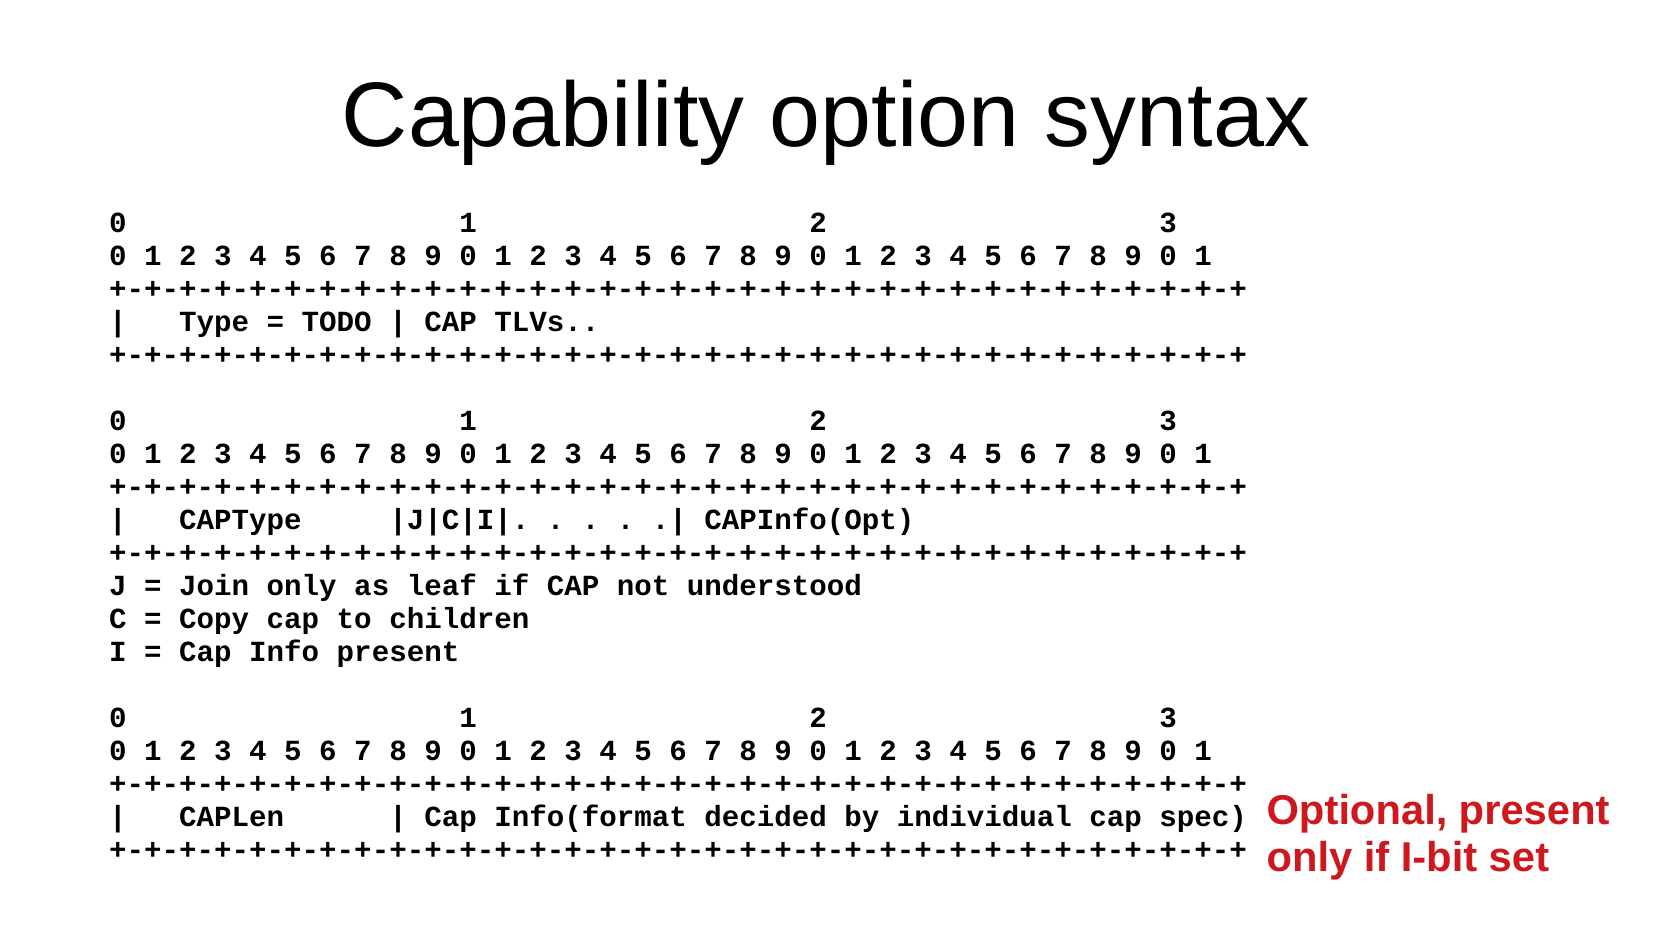

# Capability option syntax
0 1 2 3
0 1 2 3 4 5 6 7 8 9 0 1 2 3 4 5 6 7 8 9 0 1 2 3 4 5 6 7 8 9 0 1
+-+-+-+-+-+-+-+-+-+-+-+-+-+-+-+-+-+-+-+-+-+-+-+-+-+-+-+-+-+-+-+-+
| Type = TODO | CAP TLVs..
+-+-+-+-+-+-+-+-+-+-+-+-+-+-+-+-+-+-+-+-+-+-+-+-+-+-+-+-+-+-+-+-+
0 1 2 3
0 1 2 3 4 5 6 7 8 9 0 1 2 3 4 5 6 7 8 9 0 1 2 3 4 5 6 7 8 9 0 1
+-+-+-+-+-+-+-+-+-+-+-+-+-+-+-+-+-+-+-+-+-+-+-+-+-+-+-+-+-+-+-+-+
| CAPType |J|C|I|. . . . .| CAPInfo(Opt)
+-+-+-+-+-+-+-+-+-+-+-+-+-+-+-+-+-+-+-+-+-+-+-+-+-+-+-+-+-+-+-+-+
J = Join only as leaf if CAP not understood
C = Copy cap to children
I = Cap Info present
0 1 2 3
0 1 2 3 4 5 6 7 8 9 0 1 2 3 4 5 6 7 8 9 0 1 2 3 4 5 6 7 8 9 0 1
+-+-+-+-+-+-+-+-+-+-+-+-+-+-+-+-+-+-+-+-+-+-+-+-+-+-+-+-+-+-+-+-+
| CAPLen | Cap Info(format decided by individual cap spec)
+-+-+-+-+-+-+-+-+-+-+-+-+-+-+-+-+-+-+-+-+-+-+-+-+-+-+-+-+-+-+-+-+
Optional, present
only if I-bit set